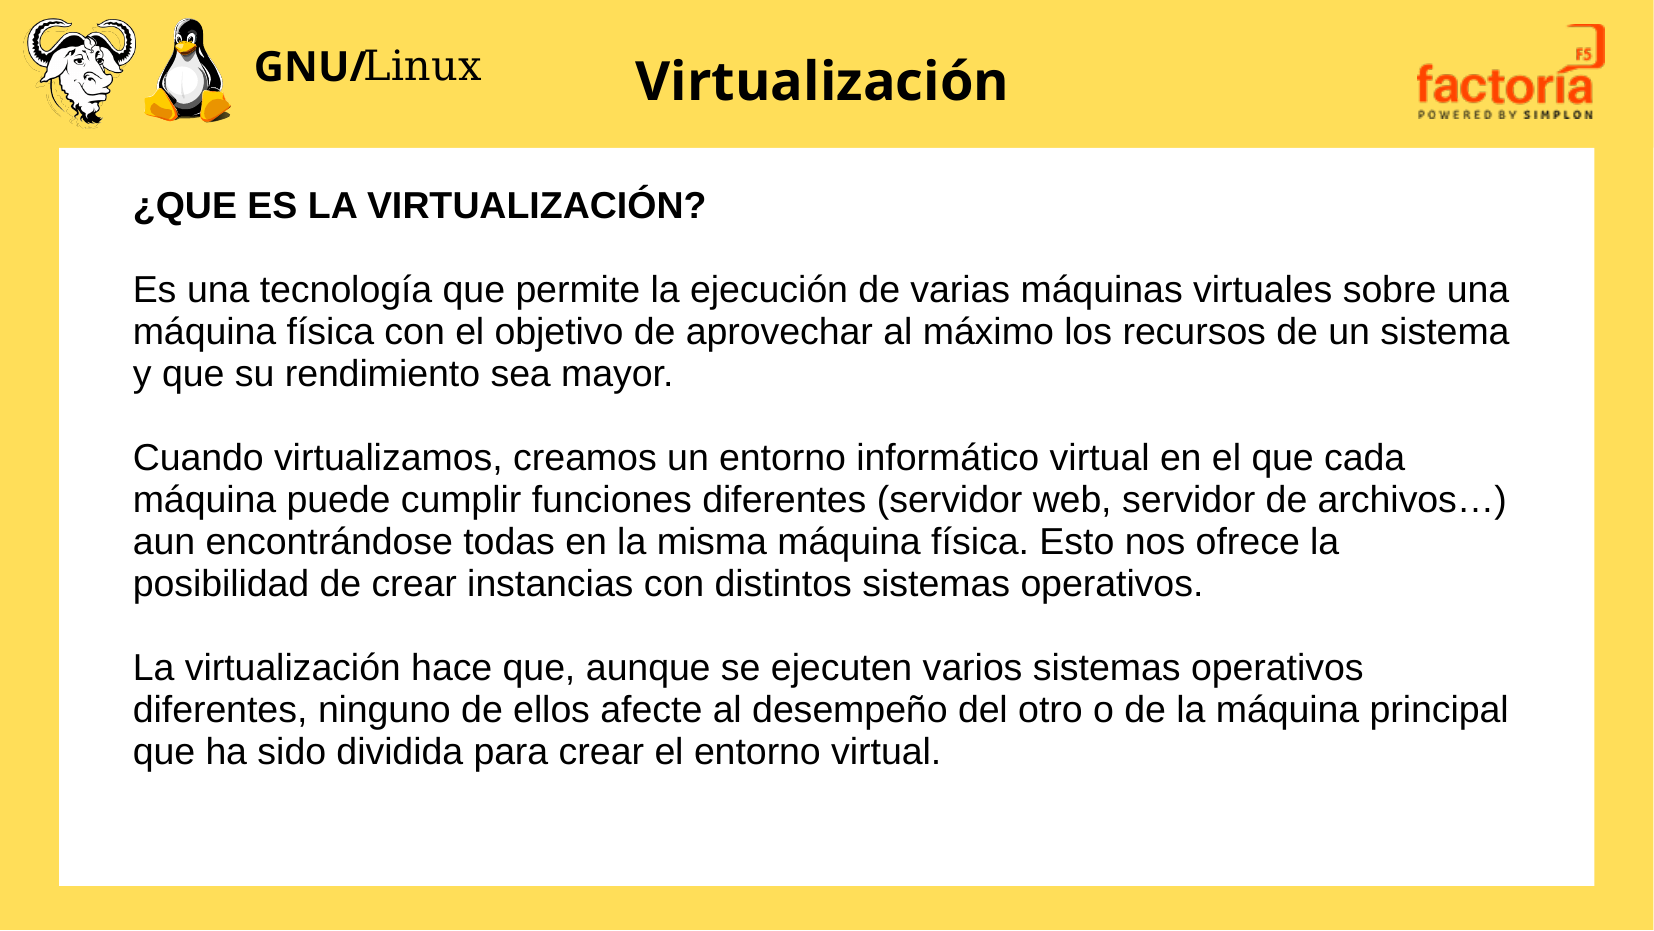

GNU/
Virtualización
# Linux
¿QUE ES LA VIRTUALIZACIÓN?
Es una tecnología que permite la ejecución de varias máquinas virtuales sobre una máquina física con el objetivo de aprovechar al máximo los recursos de un sistema y que su rendimiento sea mayor.
Cuando virtualizamos, creamos un entorno informático virtual en el que cada máquina puede cumplir funciones diferentes (servidor web, servidor de archivos…) aun encontrándose todas en la misma máquina física. Esto nos ofrece la posibilidad de crear instancias con distintos sistemas operativos.
La virtualización hace que, aunque se ejecuten varios sistemas operativos diferentes, ninguno de ellos afecte al desempeño del otro o de la máquina principal que ha sido dividida para crear el entorno virtual.